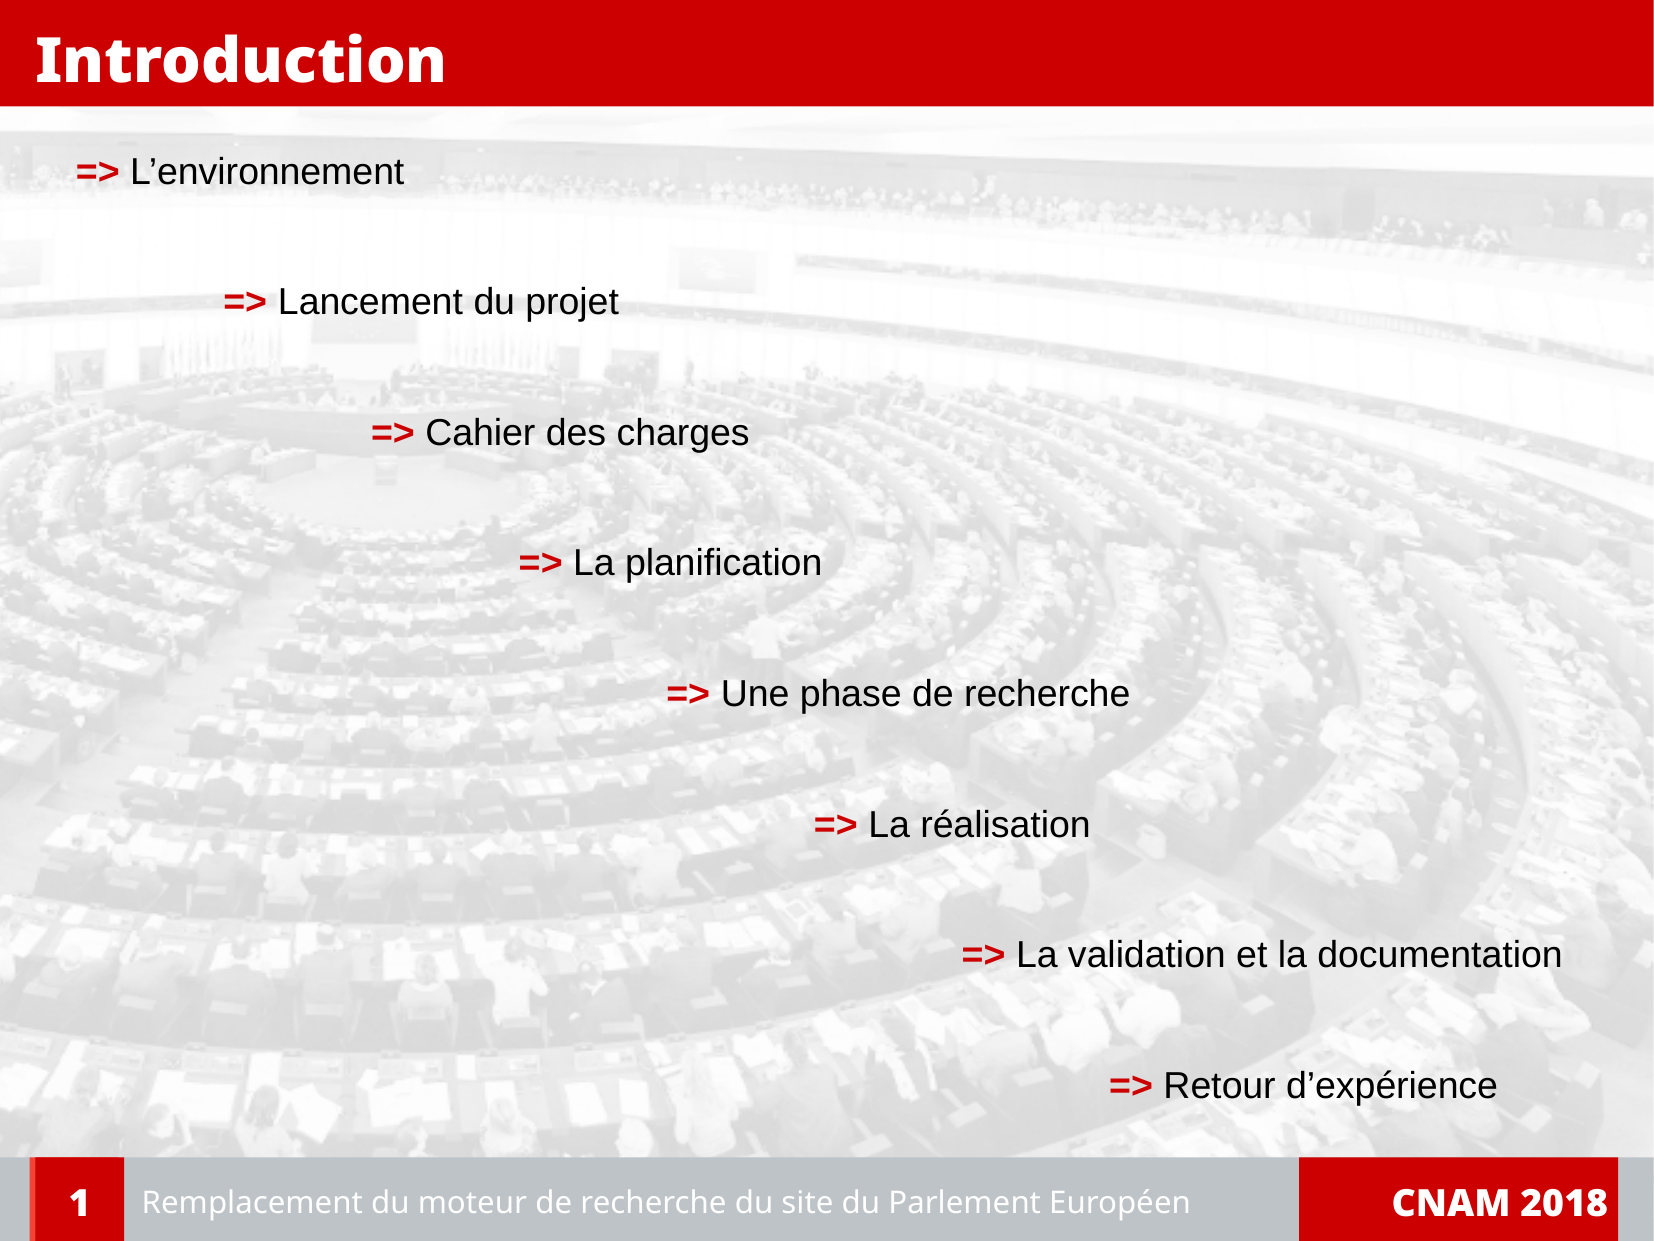

# Introduction
=> L’environnement
		=> Lancement du projet
				=> Cahier des charges
						=> La planification
								=> Une phase de recherche
										=> La réalisation
												=> La validation et la documentation
														=> Retour d’expérience
1
Remplacement du moteur de recherche du site du Parlement Européen